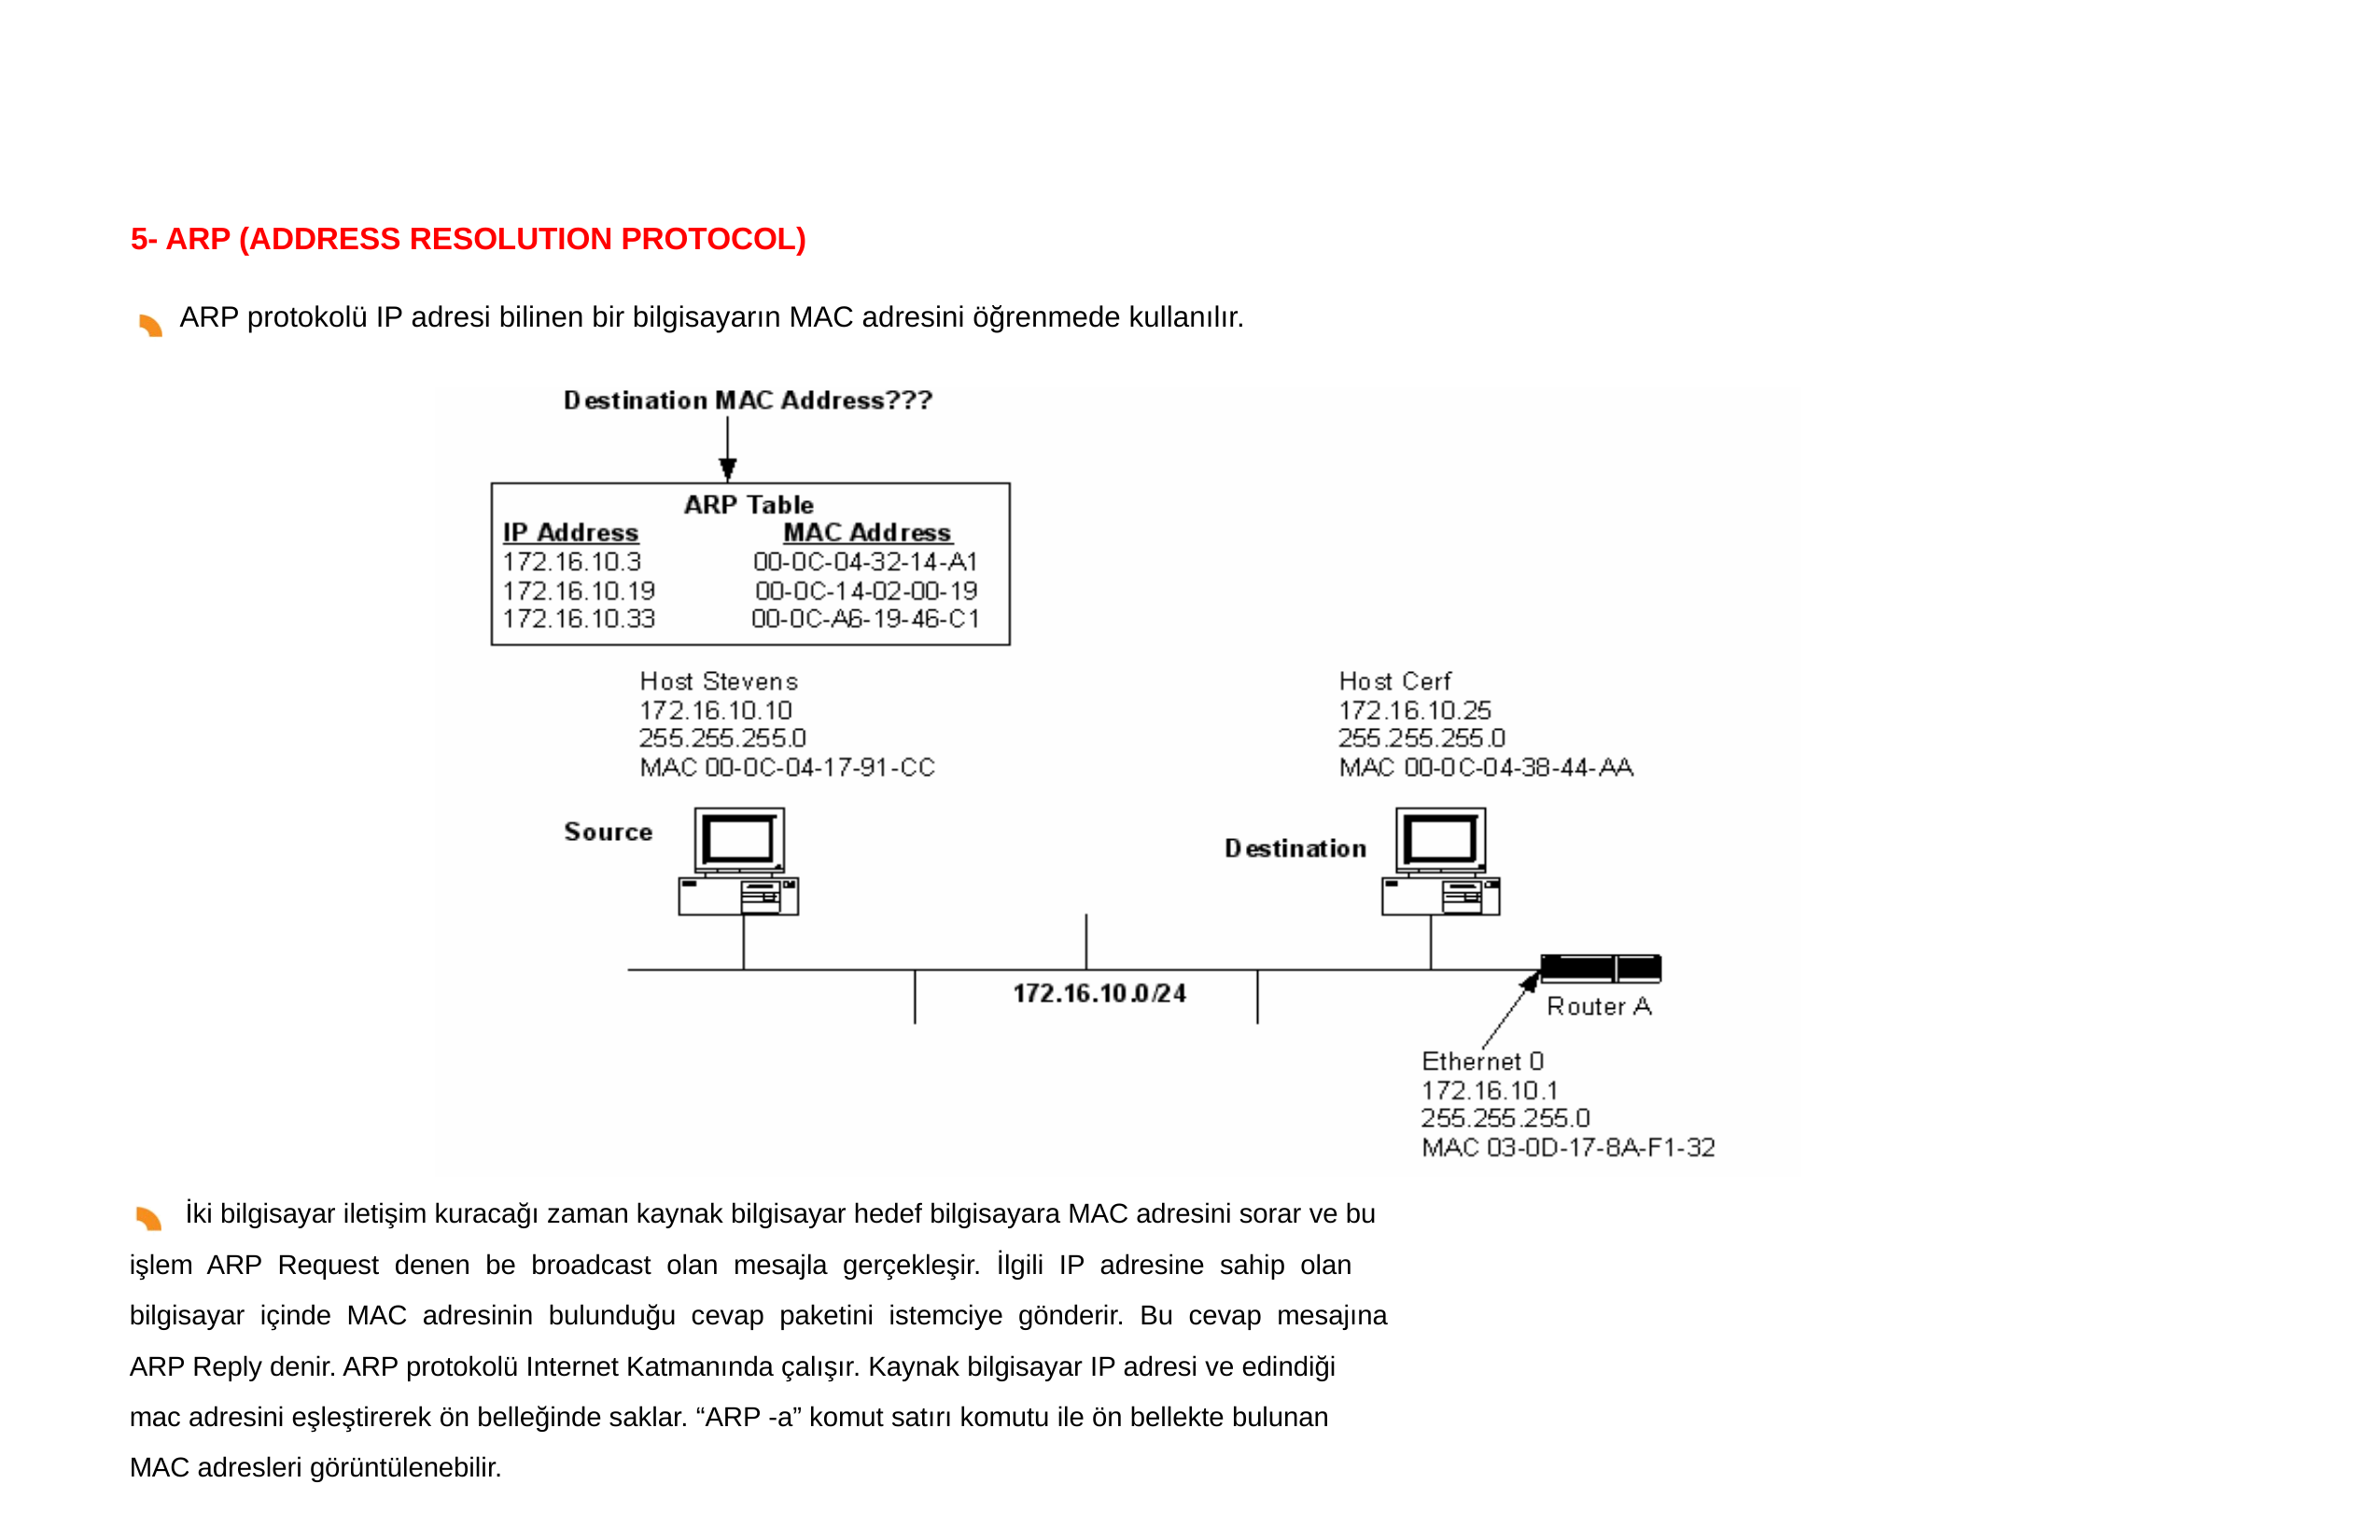

5- ARP (ADDRESS RESOLUTION PROTOCOL)
 ARP protokolü IP adresi bilinen bir bilgisayarın MAC adresini öğrenmede kullanılır.
İki bilgisayar iletişim kuracağı zaman kaynak bilgisayar hedef bilgisayara MAC adresini sorar ve bu
işlem ARP Request denen be broadcast olan mesajla gerçekleşir. İlgili IP adresine sahip olan
bilgisayar içinde MAC adresinin bulunduğu cevap paketini istemciye gönderir. Bu cevap mesajına
ARP Reply denir. ARP protokolü Internet Katmanında çalışır. Kaynak bilgisayar IP adresi ve edindiği
mac adresini eşleştirerek ön belleğinde saklar. “ARP -a” komut satırı komutu ile ön bellekte bulunan
MAC adresleri görüntülenebilir.